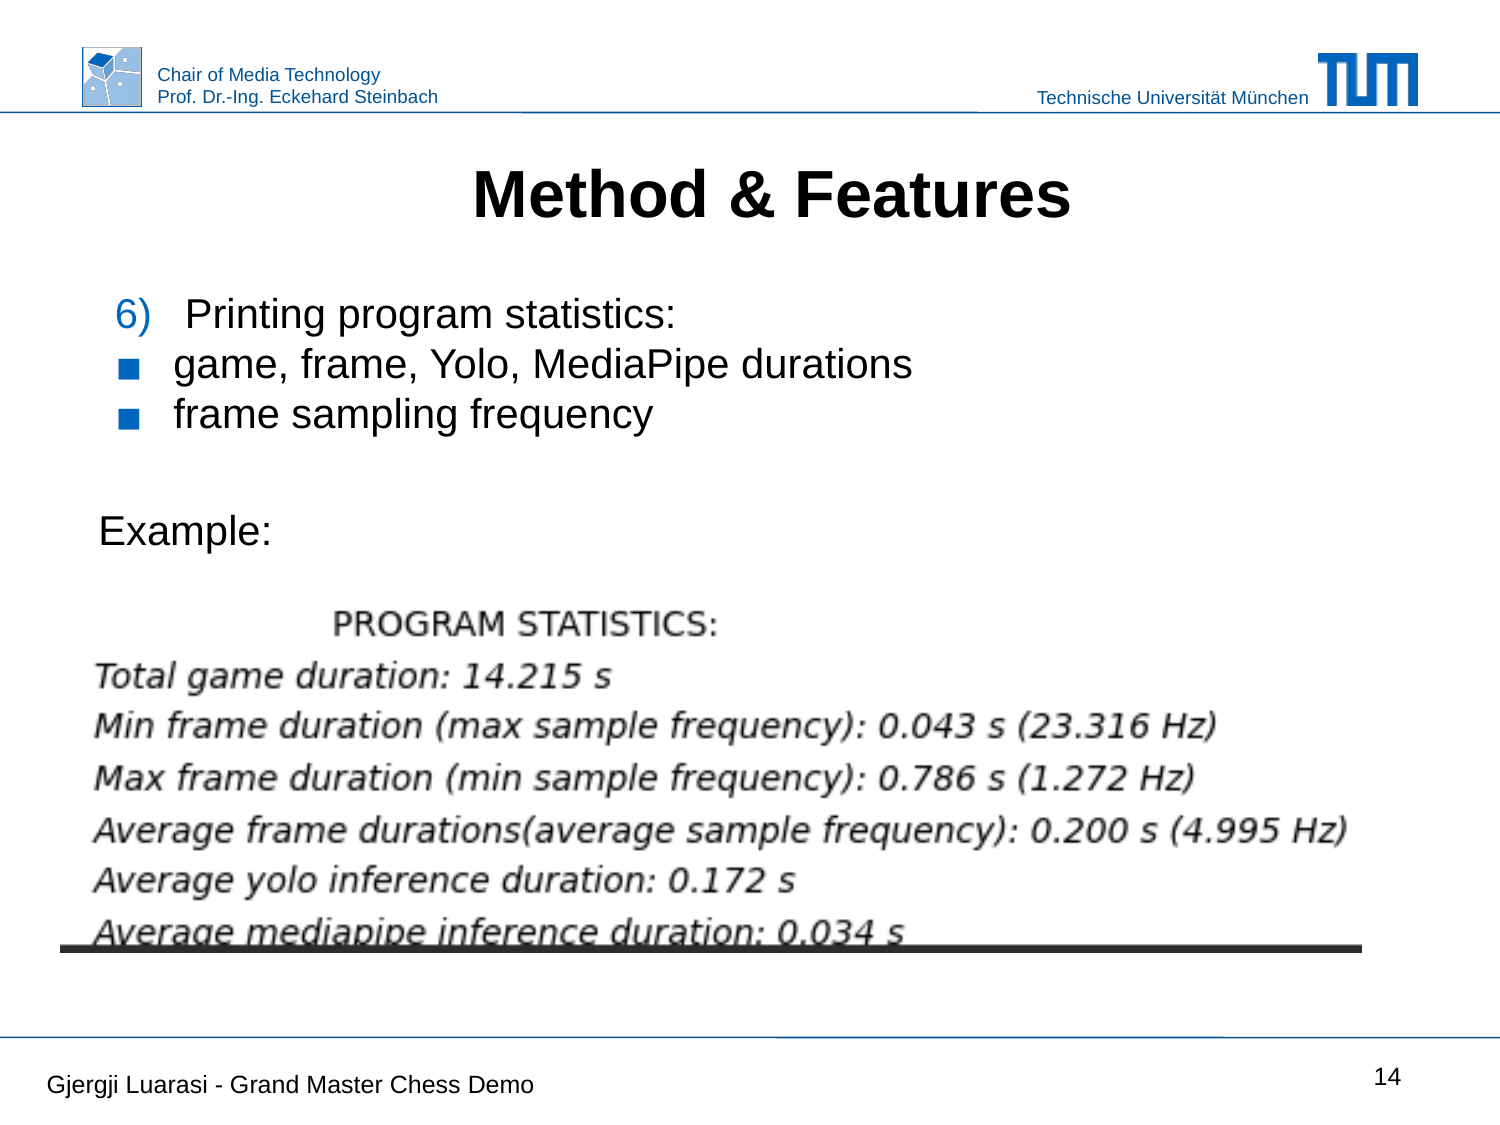

Method & Features
# Printing program statistics:
game, frame, Yolo, MediaPipe durations
frame sampling frequency
Example:
Gjergji Luarasi - Grand Master Chess Demo